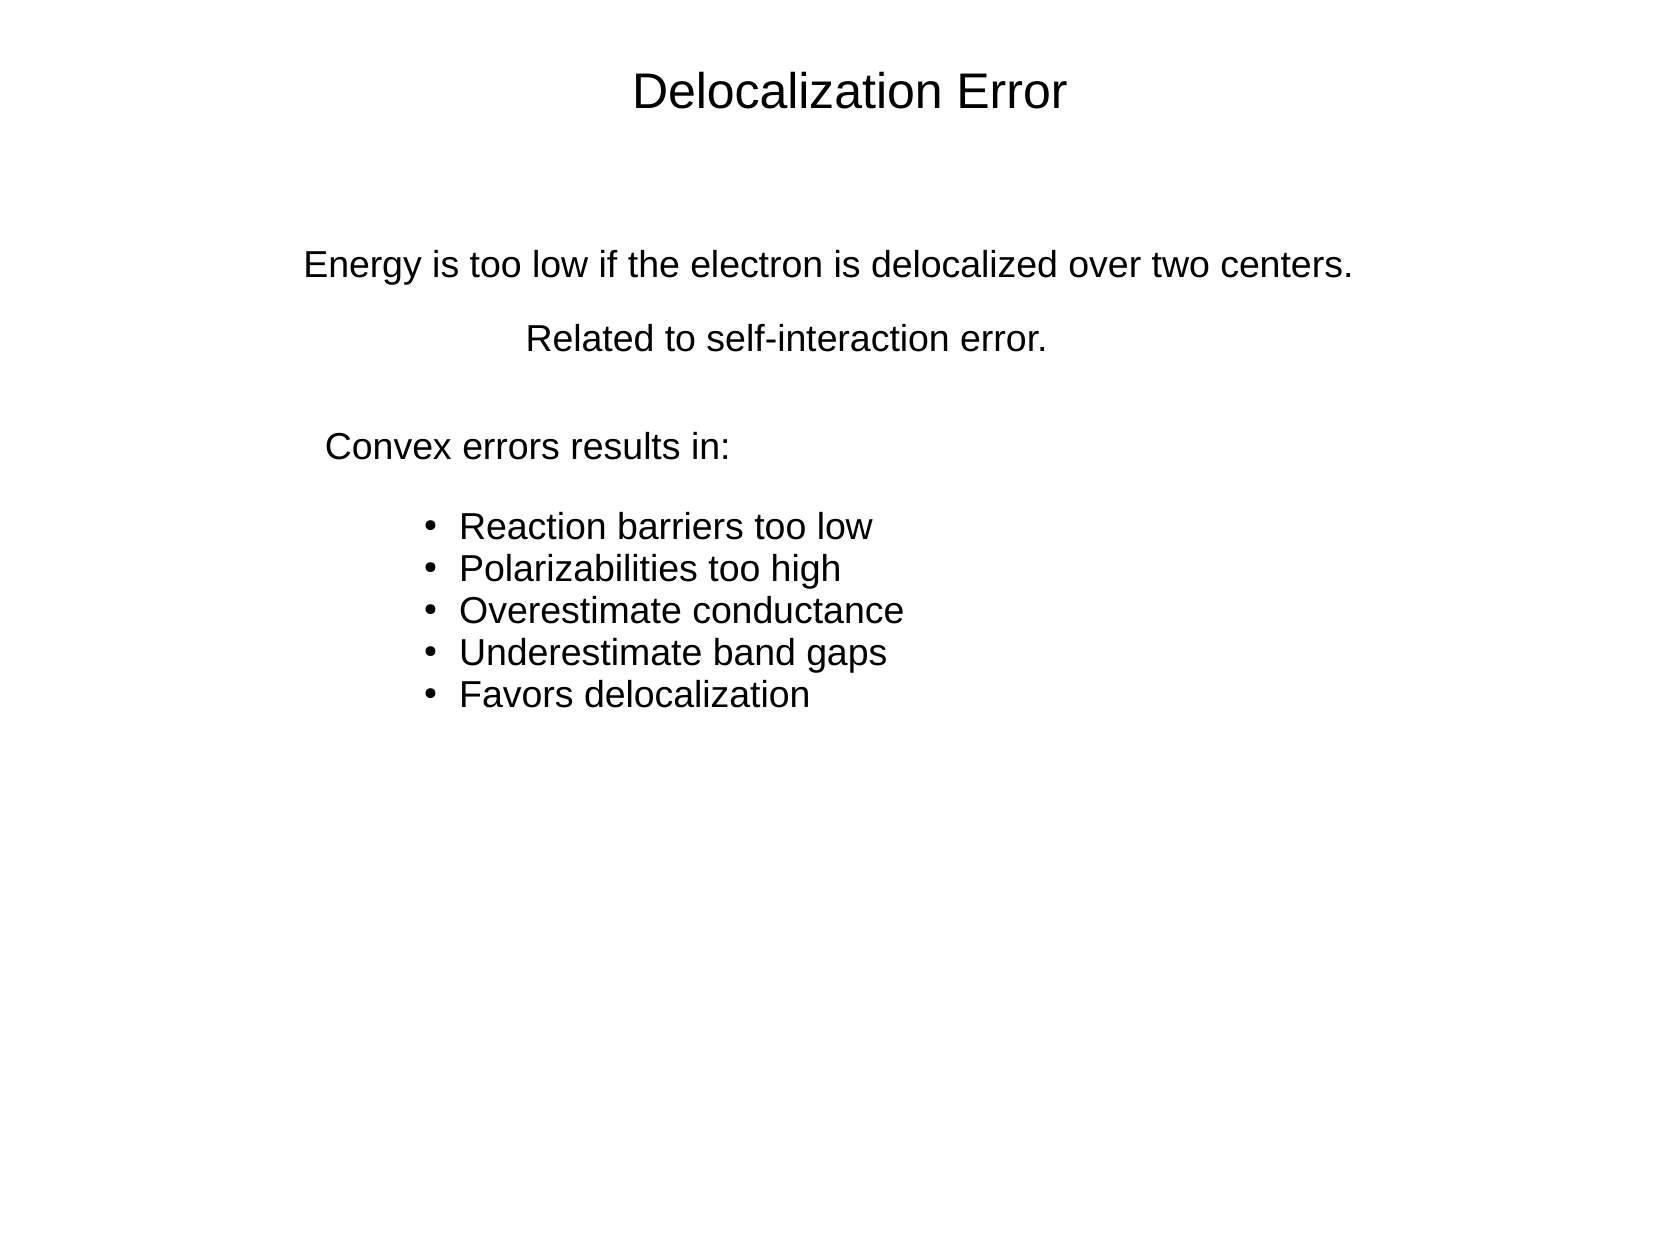

Delocalization Error
Energy is too low if the electron is delocalized over two centers.
Related to self-interaction error.
Convex errors results in:
Reaction barriers too low
Polarizabilities too high
Overestimate conductance
Underestimate band gaps
Favors delocalization